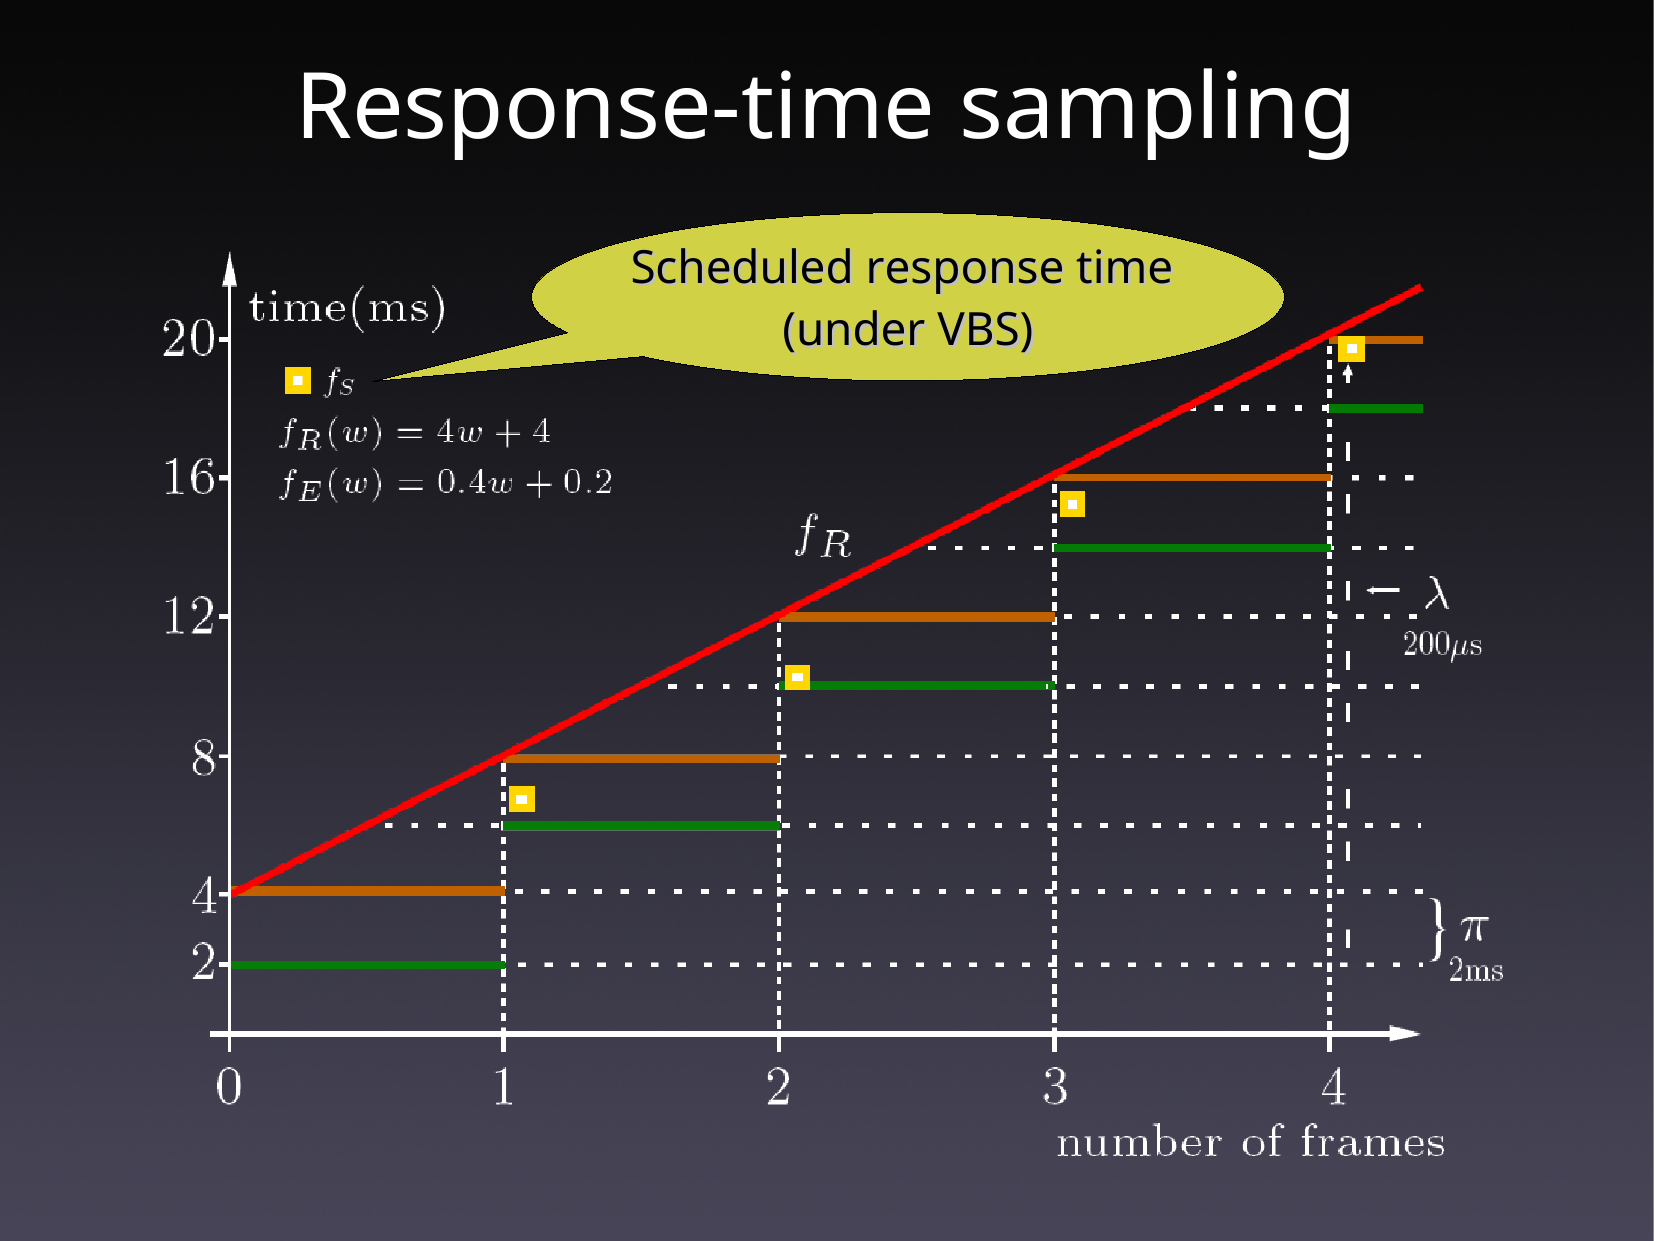

# Response-time sampling
Scheduled response time
(under VBS)